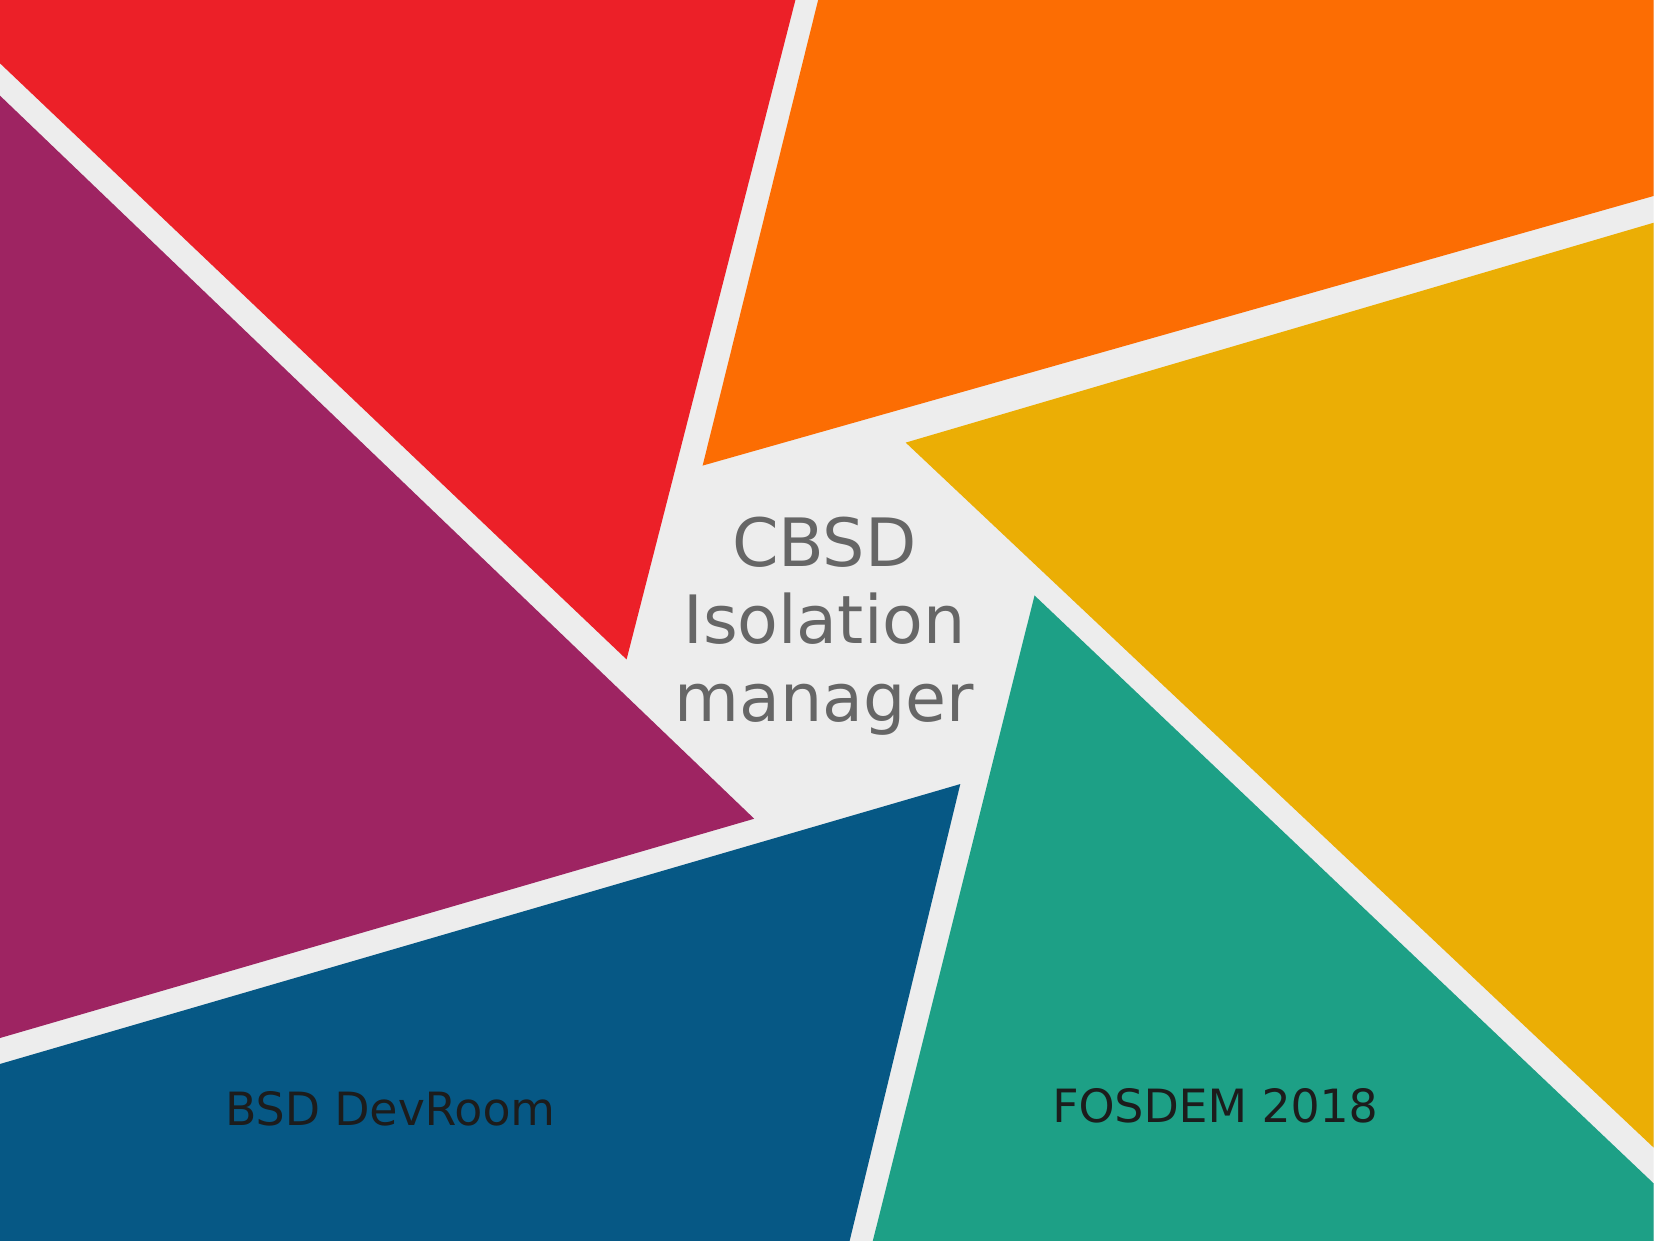

# CBSD
Isolation manager
FOSDEM 2018
BSD DevRoom